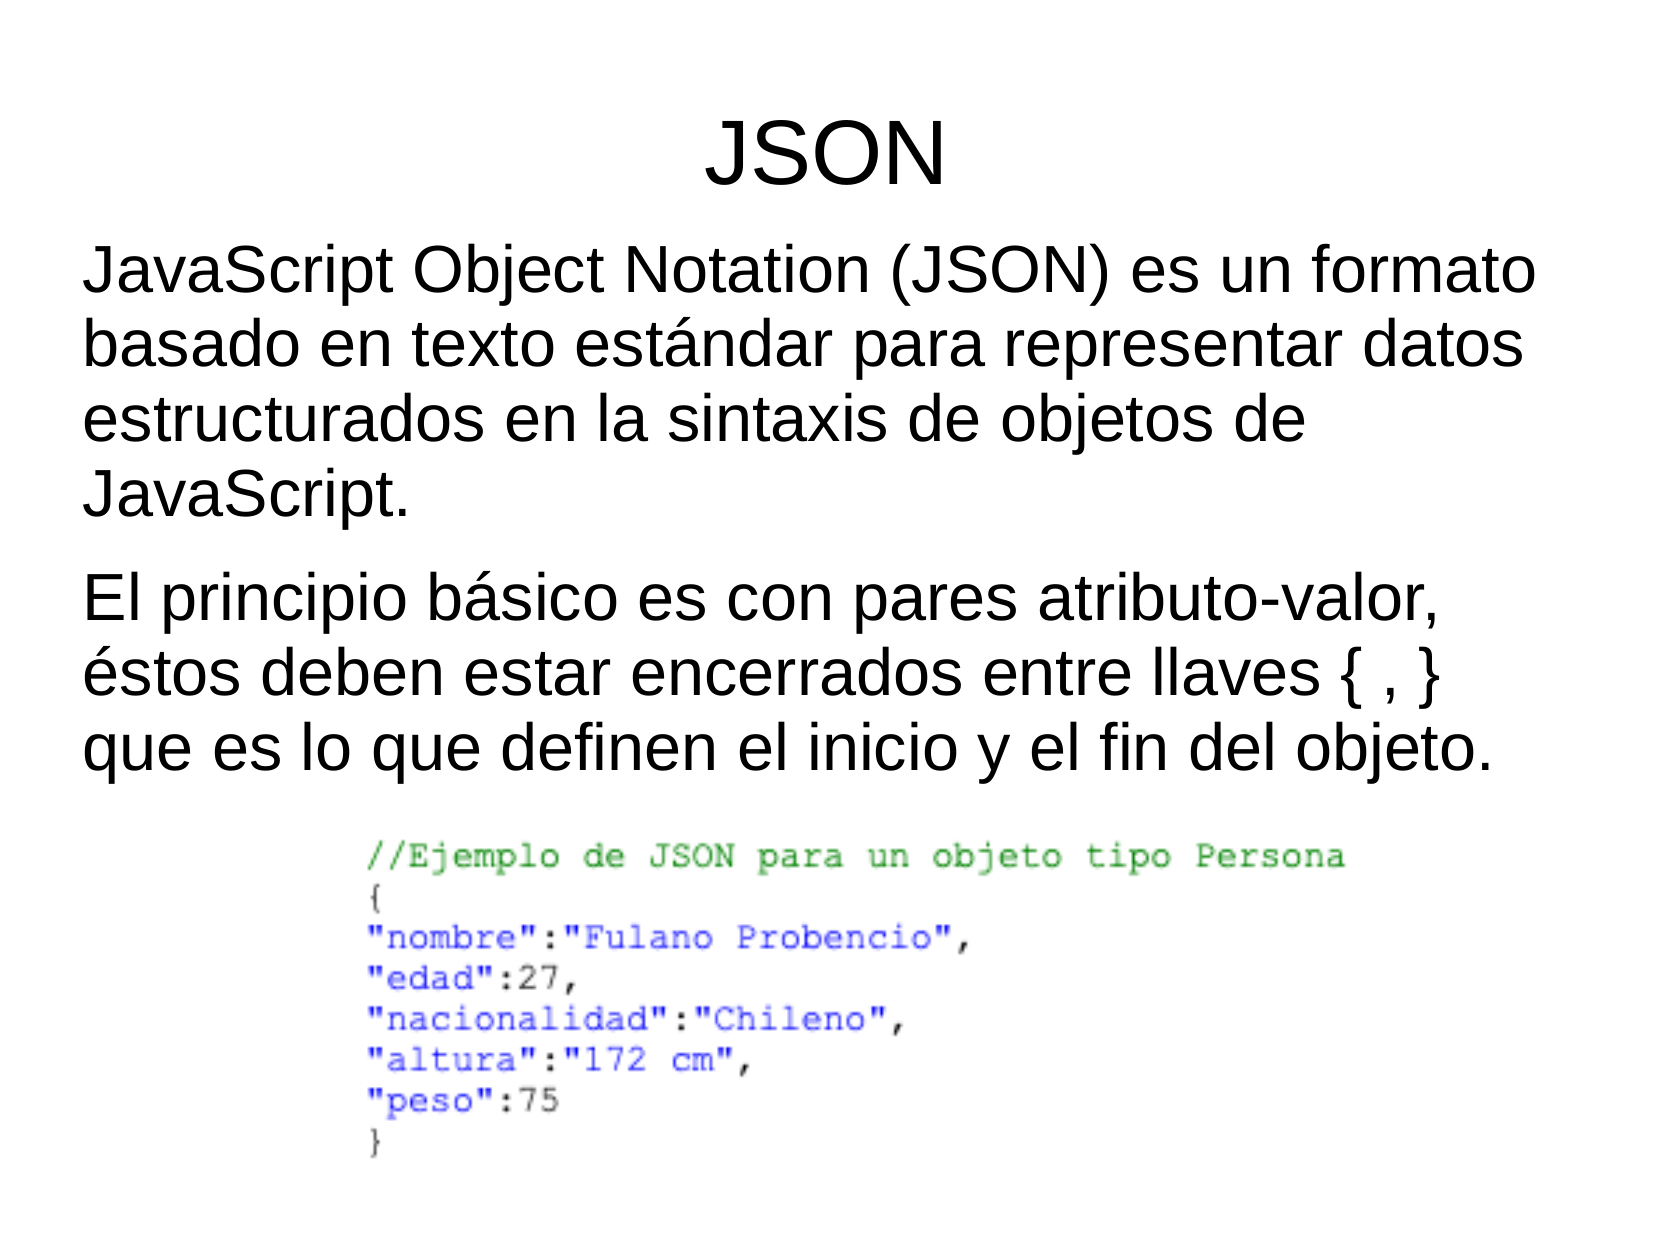

# JSON
JavaScript Object Notation (JSON) es un formato basado en texto estándar para representar datos estructurados en la sintaxis de objetos de JavaScript.
El principio básico es con pares atributo-valor, éstos deben estar encerrados entre llaves { , } que es lo que definen el inicio y el fin del objeto.